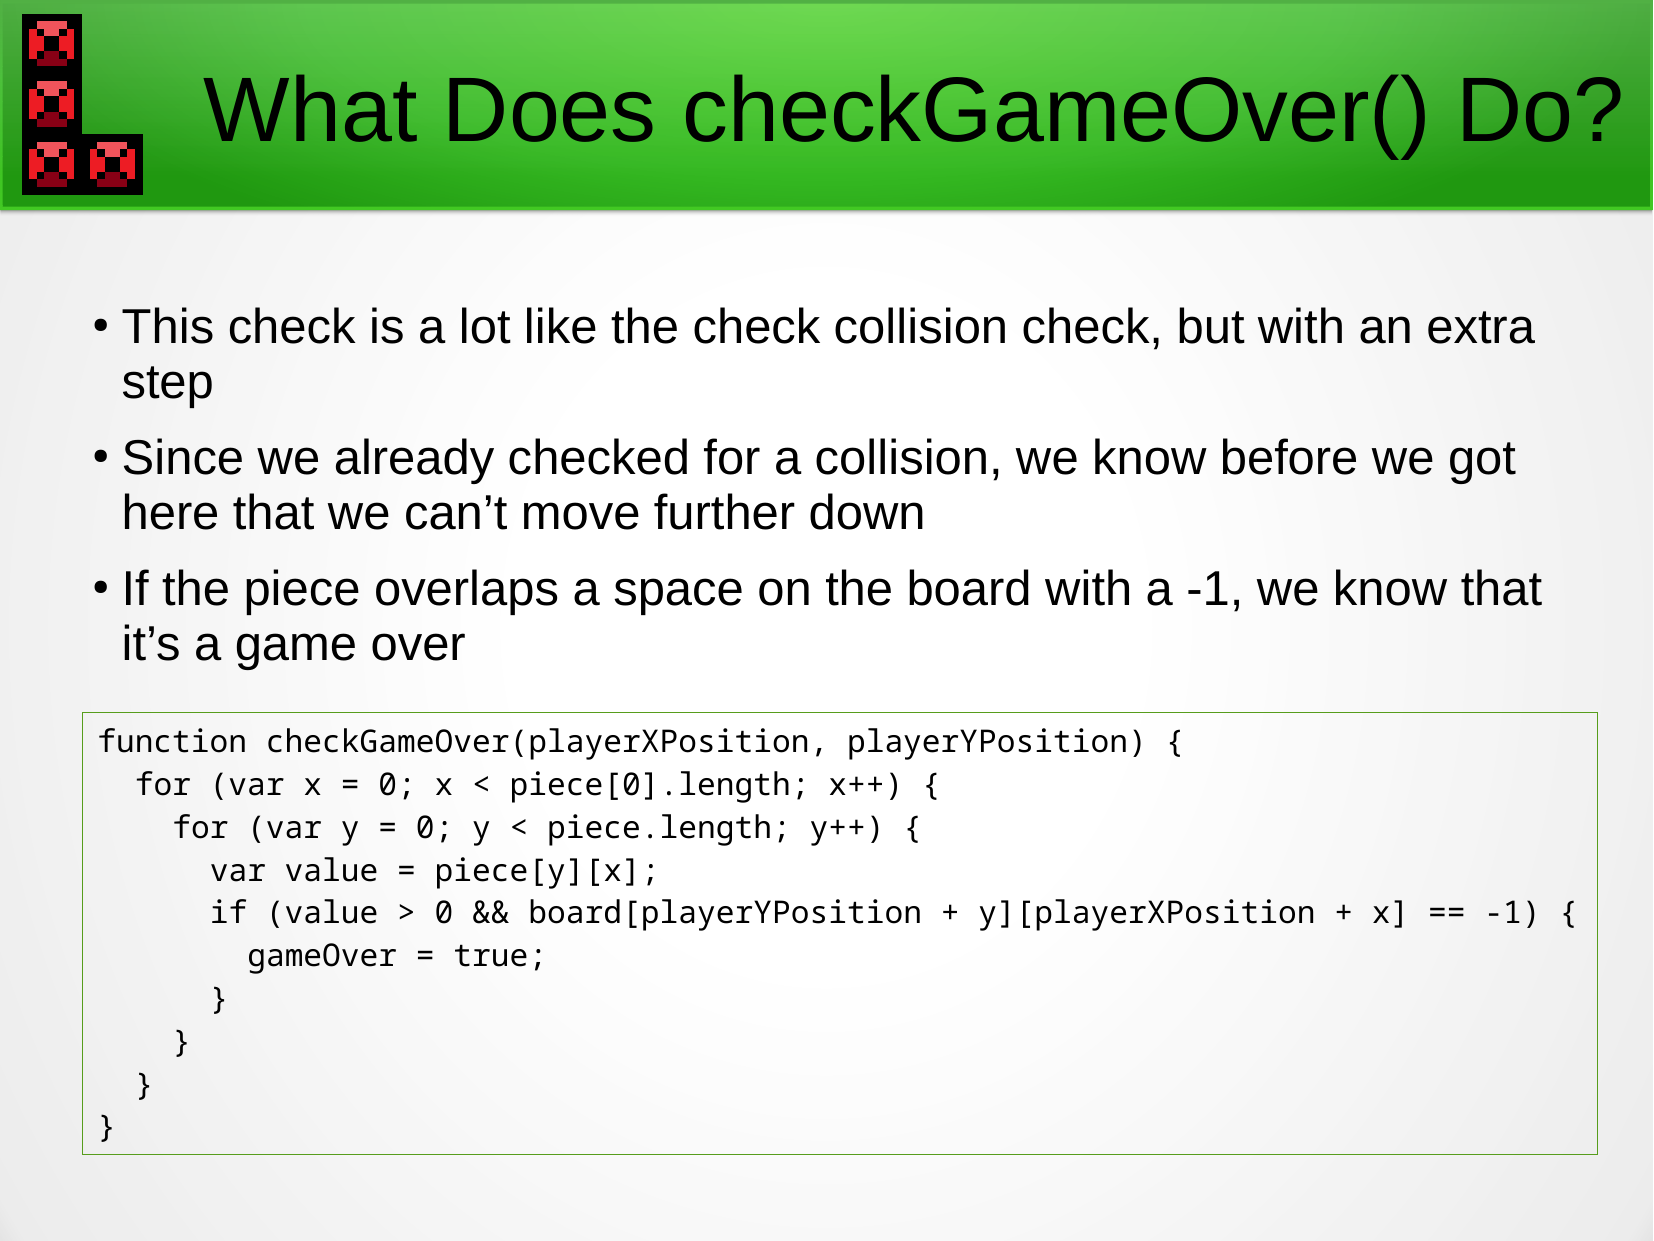

# What Does checkGameOver() Do?
This check is a lot like the check collision check, but with an extra step
Since we already checked for a collision, we know before we got here that we can’t move further down
If the piece overlaps a space on the board with a -1, we know that it’s a game over
function checkGameOver(playerXPosition, playerYPosition) {
 for (var x = 0; x < piece[0].length; x++) {
 for (var y = 0; y < piece.length; y++) {
 var value = piece[y][x];
 if (value > 0 && board[playerYPosition + y][playerXPosition + x] == -1) {
 gameOver = true;
 }
 }
 }
}